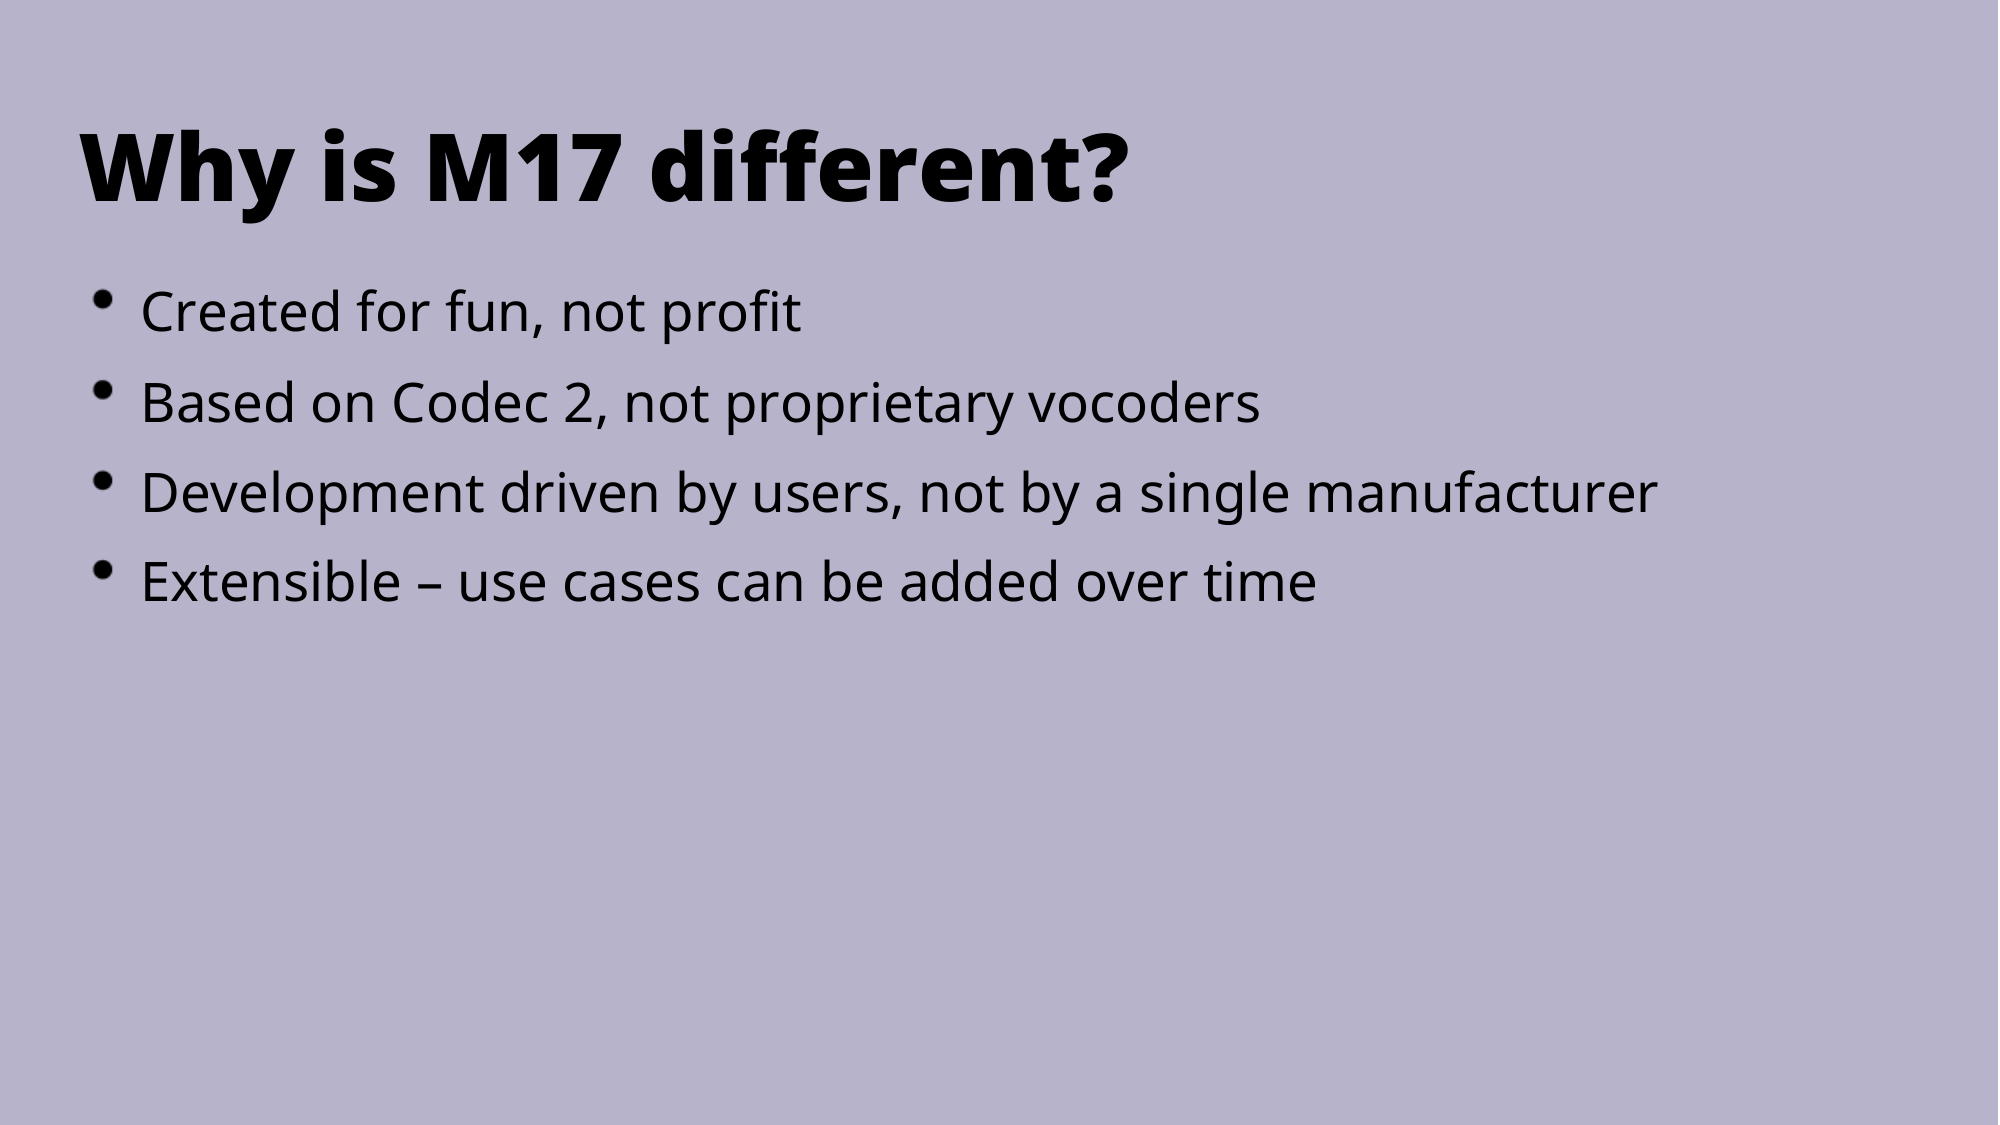

Why is M17 different?
Created for fun, not profit
Based on Codec 2, not proprietary vocoders
Development driven by users, not by a single manufacturer
Extensible – use cases can be added over time